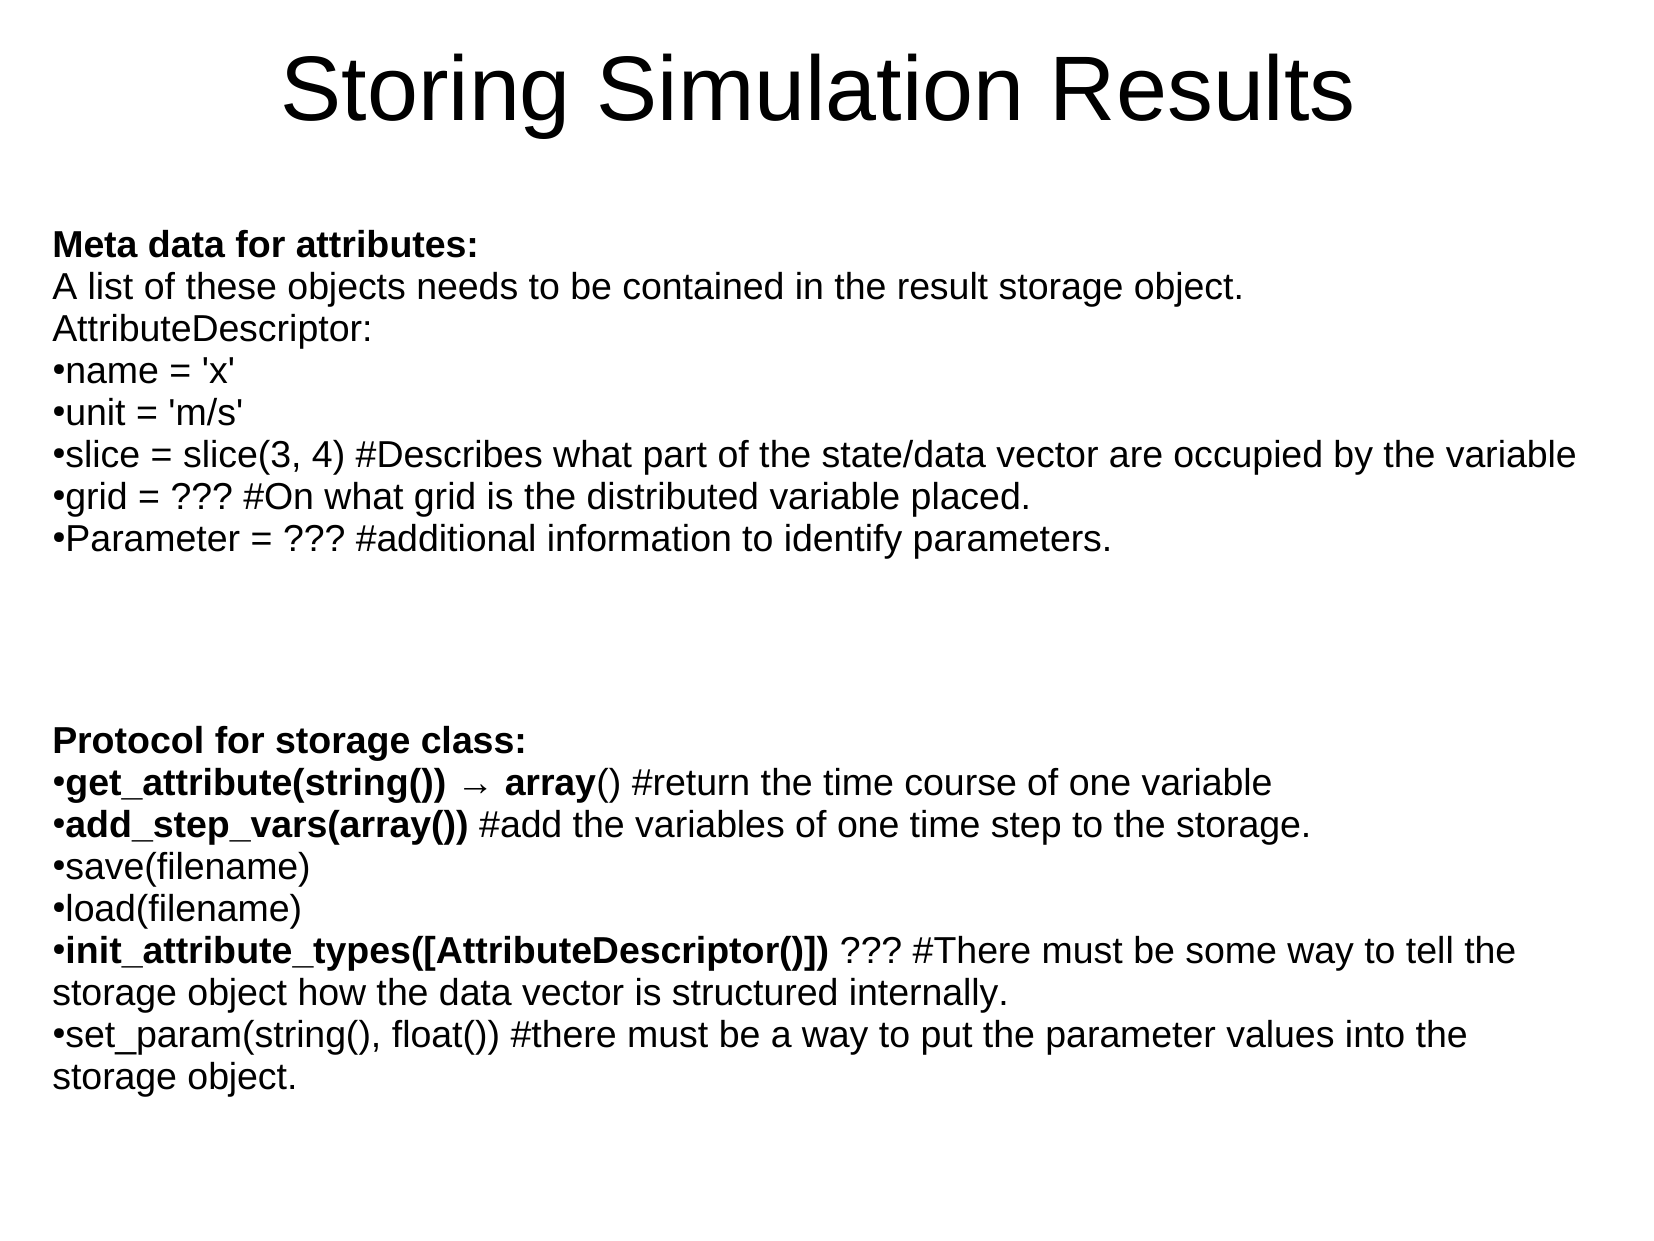

# Storing Simulation Results
Meta data for attributes:
A list of these objects needs to be contained in the result storage object.
AttributeDescriptor:
name = 'x'
unit = 'm/s'
slice = slice(3, 4) #Describes what part of the state/data vector are occupied by the variable
grid = ??? #On what grid is the distributed variable placed.
Parameter = ??? #additional information to identify parameters.
Protocol for storage class:
get_attribute(string()) → array() #return the time course of one variable
add_step_vars(array()) #add the variables of one time step to the storage.
save(filename)
load(filename)
init_attribute_types([AttributeDescriptor()]) ??? #There must be some way to tell the storage object how the data vector is structured internally.
set_param(string(), float()) #there must be a way to put the parameter values into the storage object.